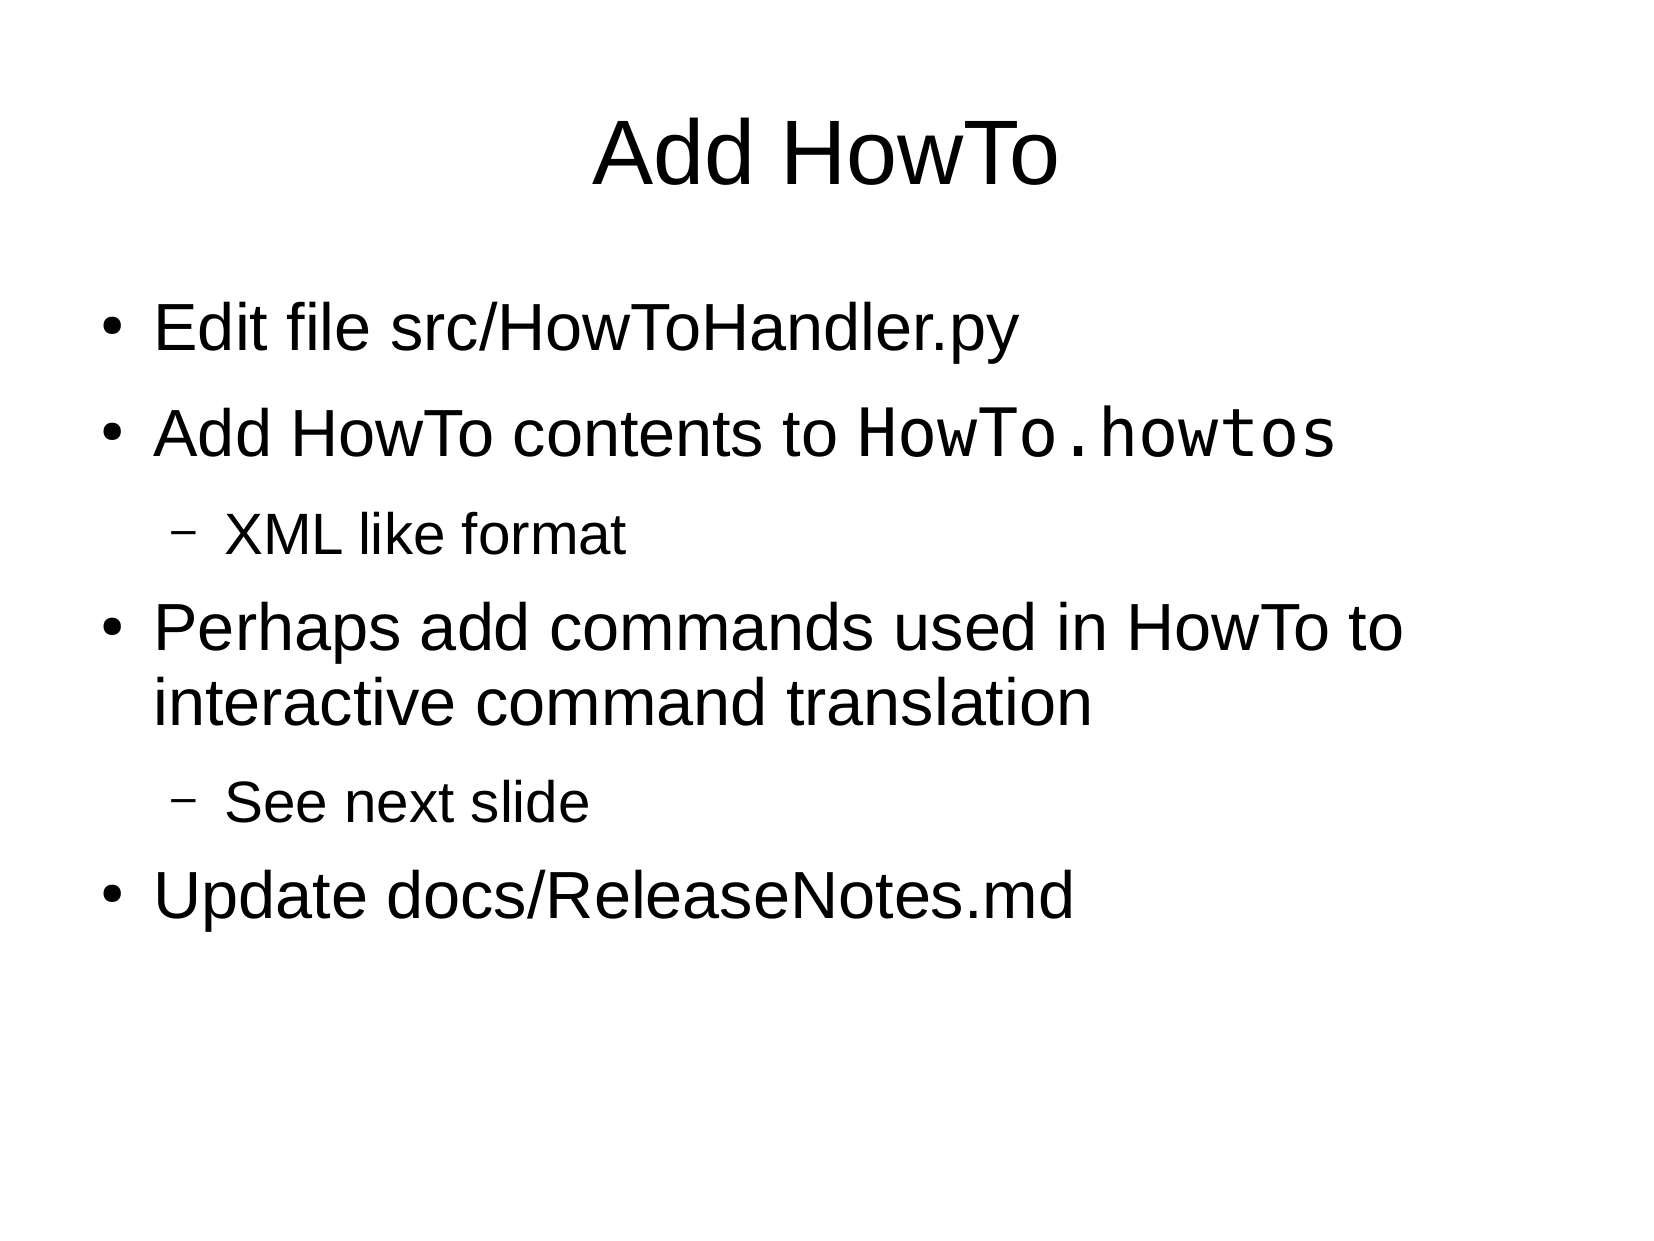

# Add HowTo
Edit file src/HowToHandler.py
Add HowTo contents to HowTo.howtos
XML like format
Perhaps add commands used in HowTo to interactive command translation
See next slide
Update docs/ReleaseNotes.md